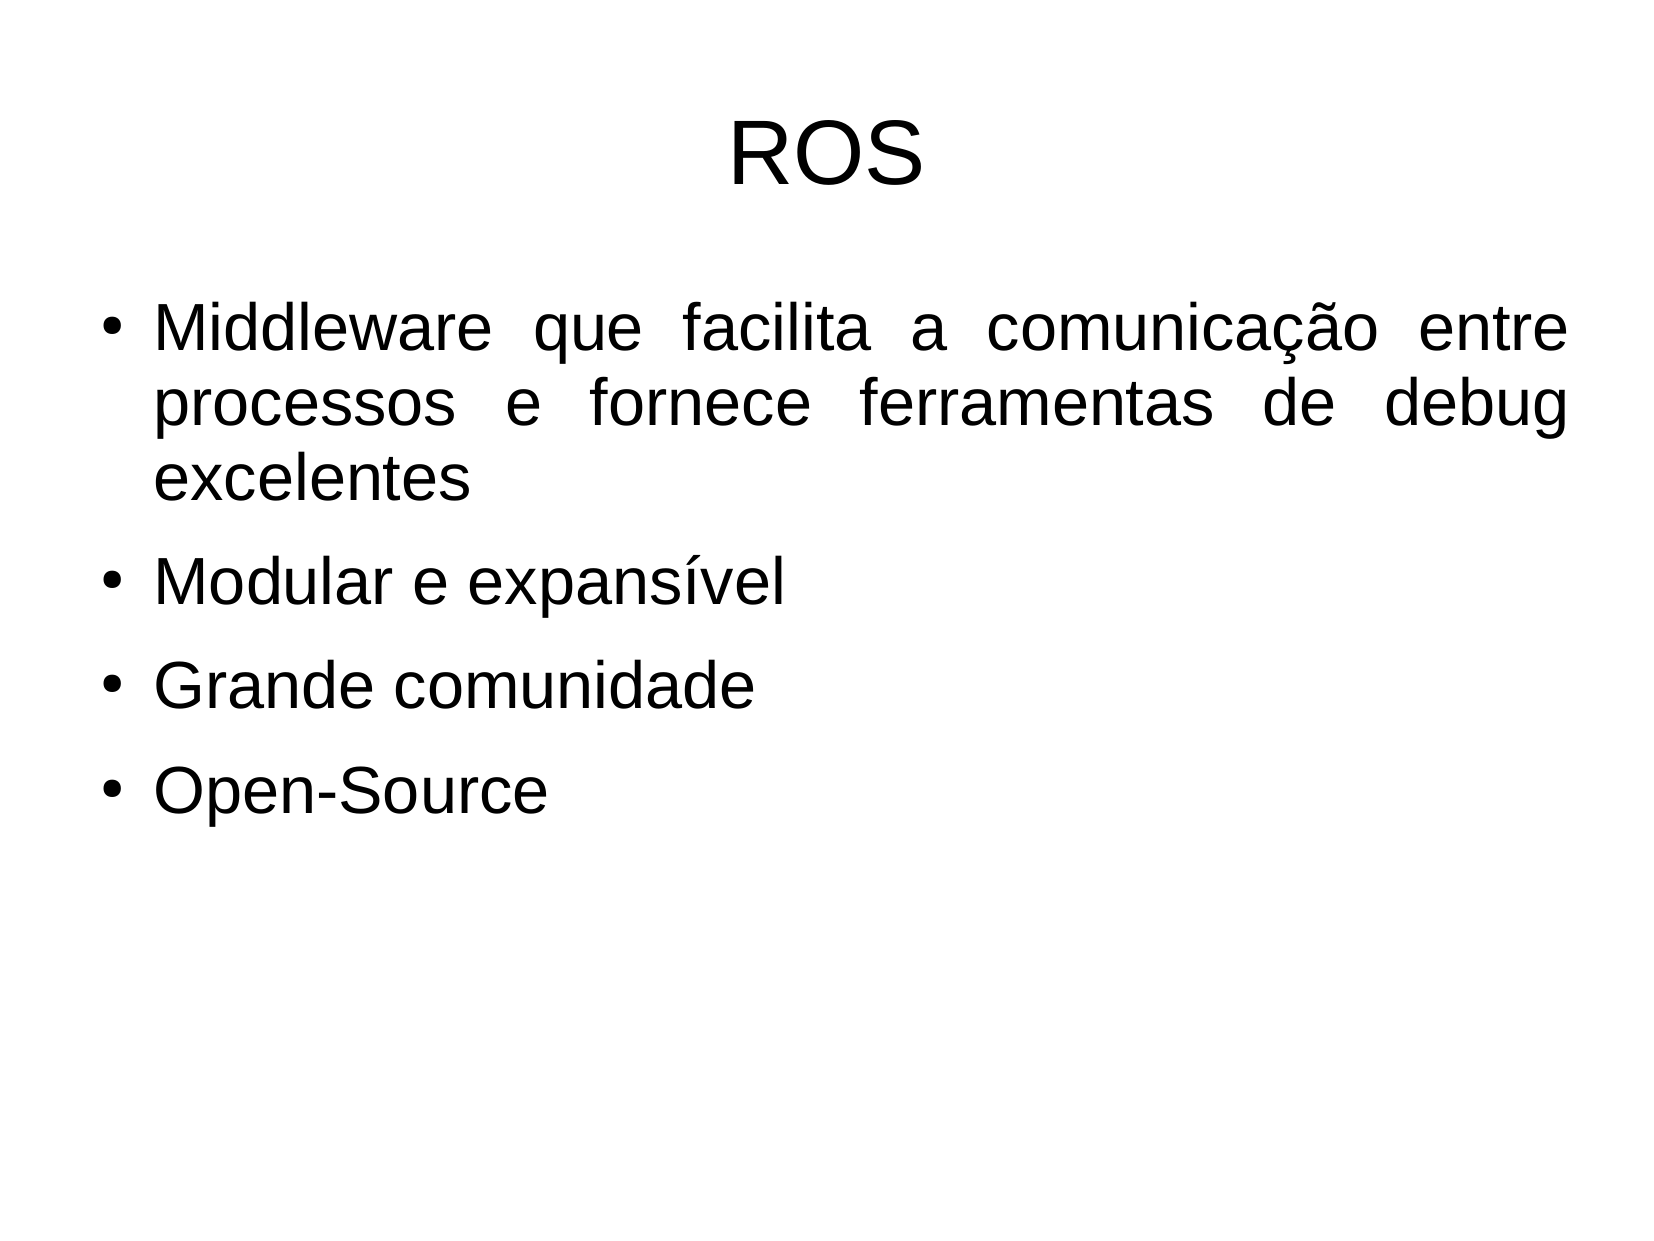

# ROS
Middleware que facilita a comunicação entre processos e fornece ferramentas de debug excelentes
Modular e expansível
Grande comunidade
Open-Source